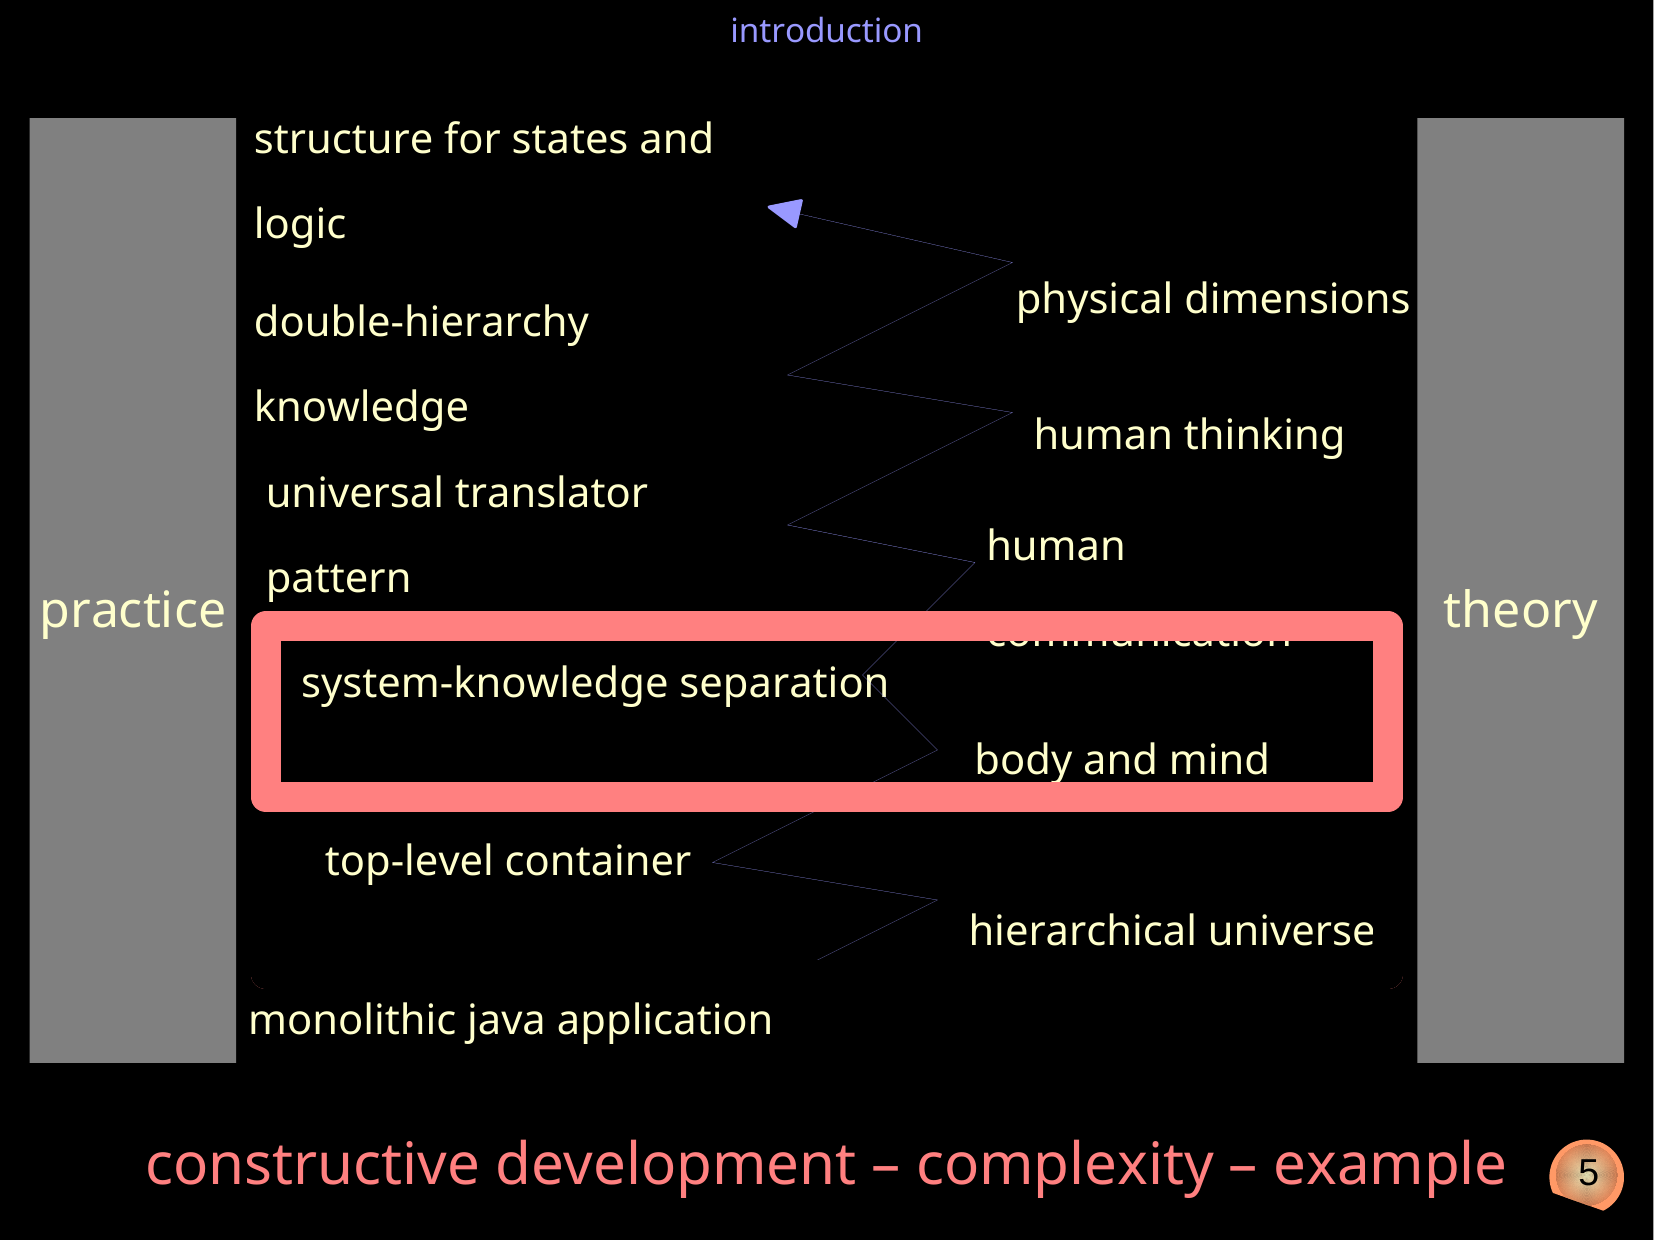

introduction
practice
theory
structure for states and logic
physical dimensions
double-hierarchy knowledge
human thinking
universal translator pattern
human communication
system-knowledge separation
body and mind
top-level container
hierarchical universe
monolithic java application
constructive development – complexity – example